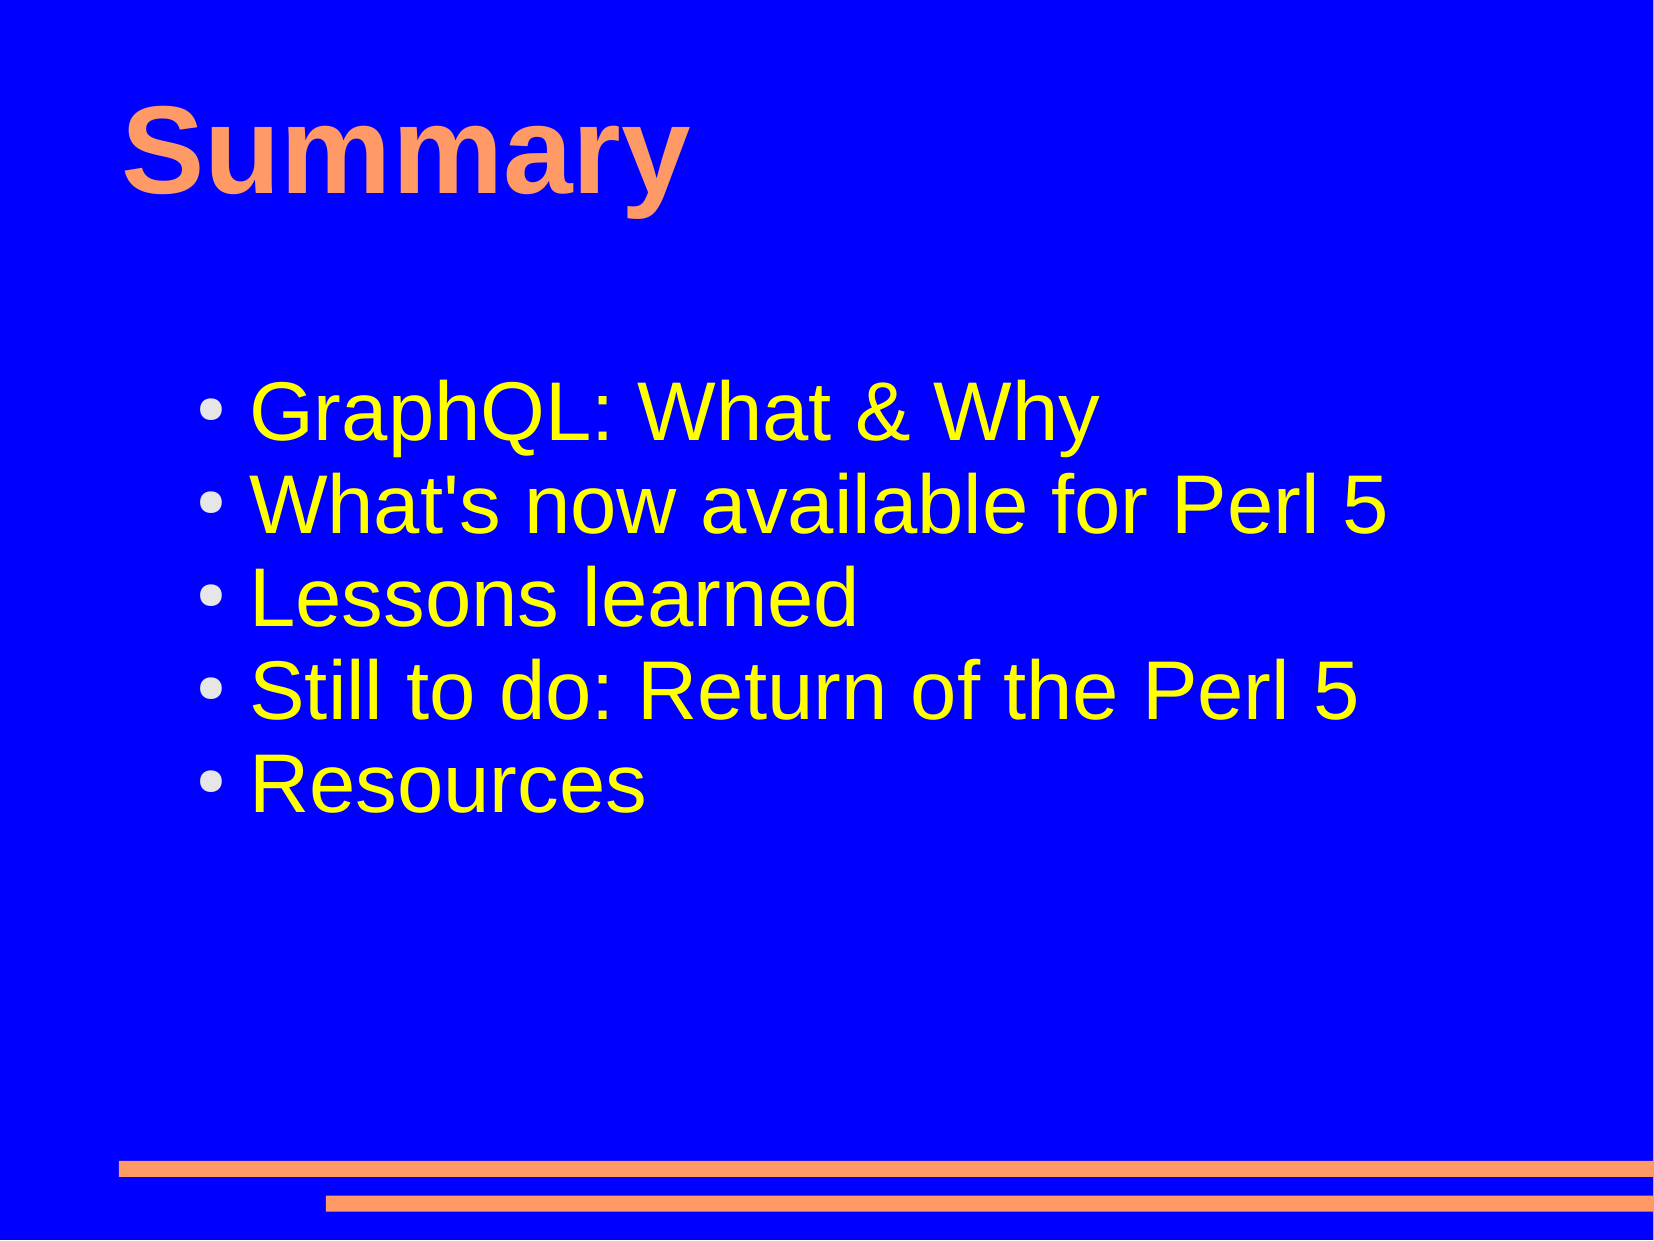

# Summary
GraphQL: What & Why
What's now available for Perl 5
Lessons learned
Still to do: Return of the Perl 5
Resources